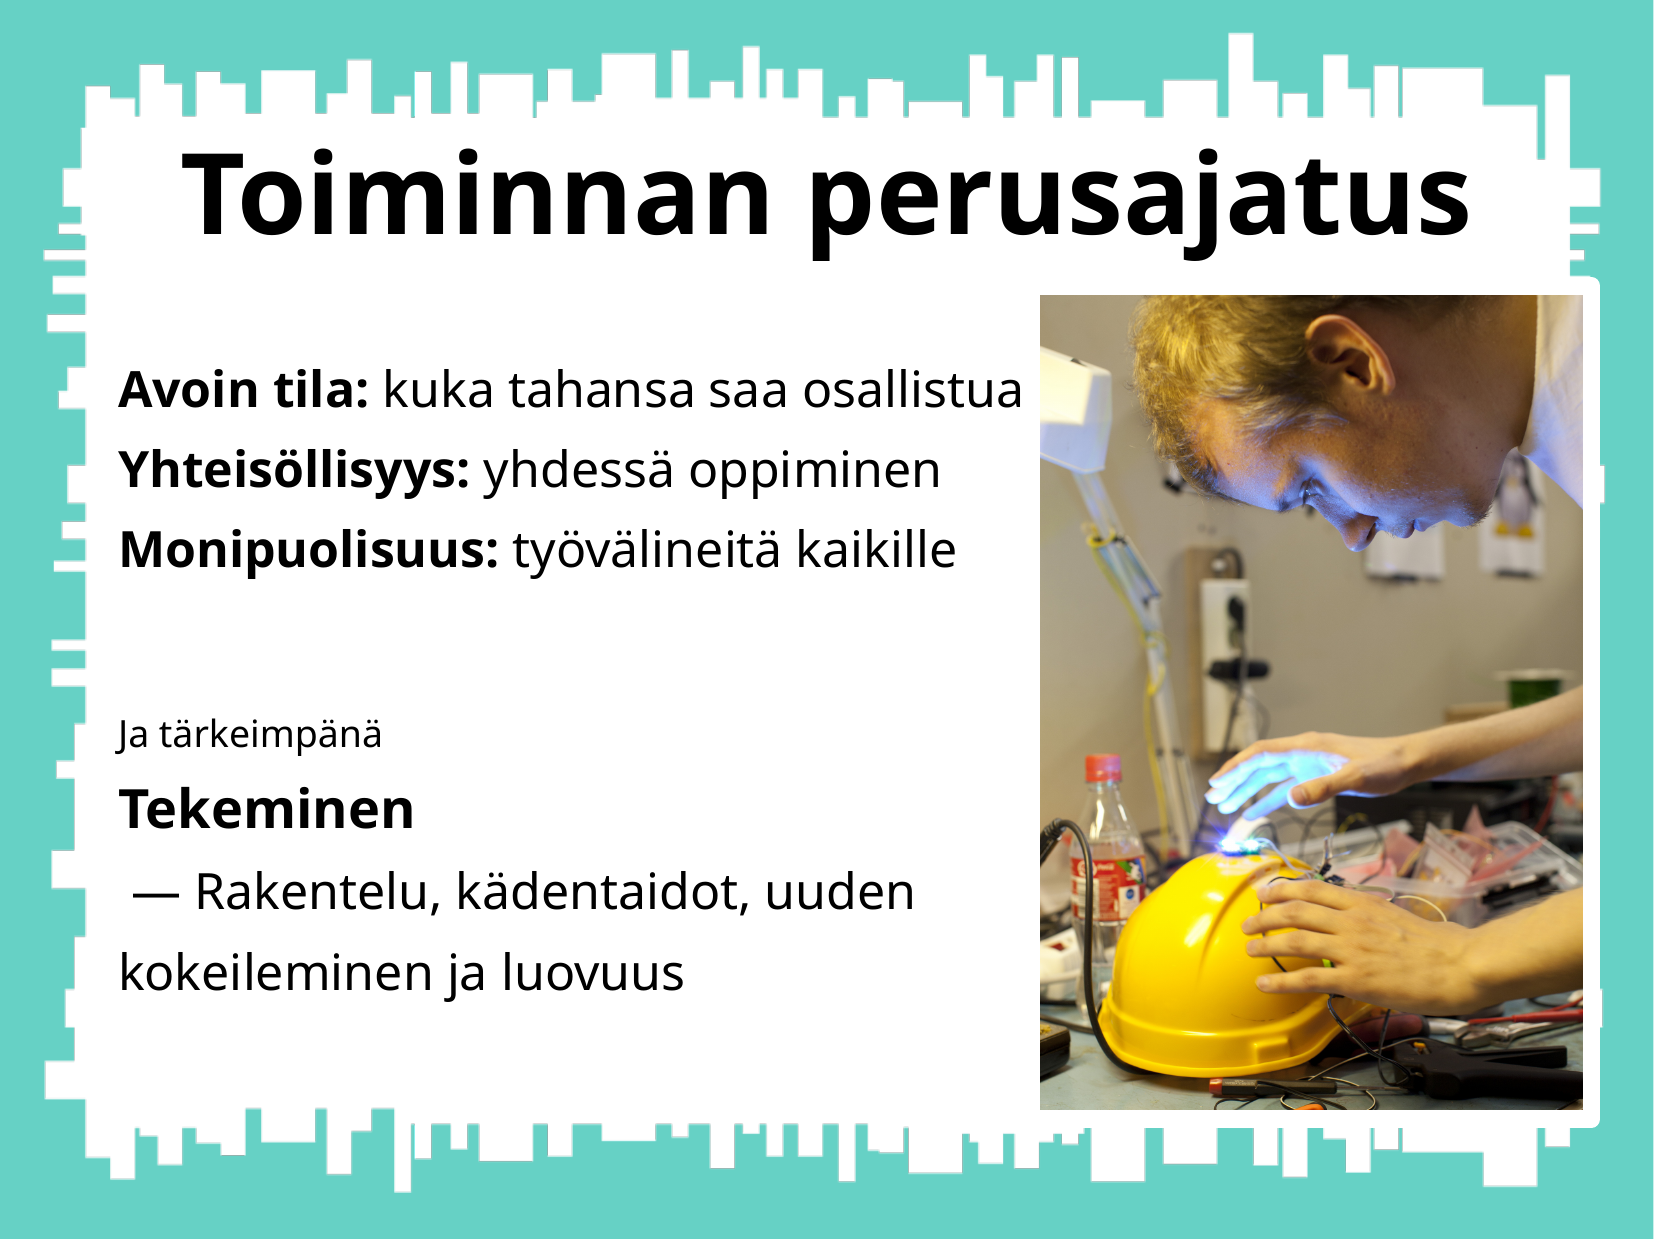

# Toiminnan perusajatus
Avoin tila: kuka tahansa saa osallistua
Yhteisöllisyys: yhdessä oppiminen
Monipuolisuus: työvälineitä kaikille
Ja tärkeimpänä
Tekeminen
 — Rakentelu, kädentaidot, uuden
kokeileminen ja luovuus